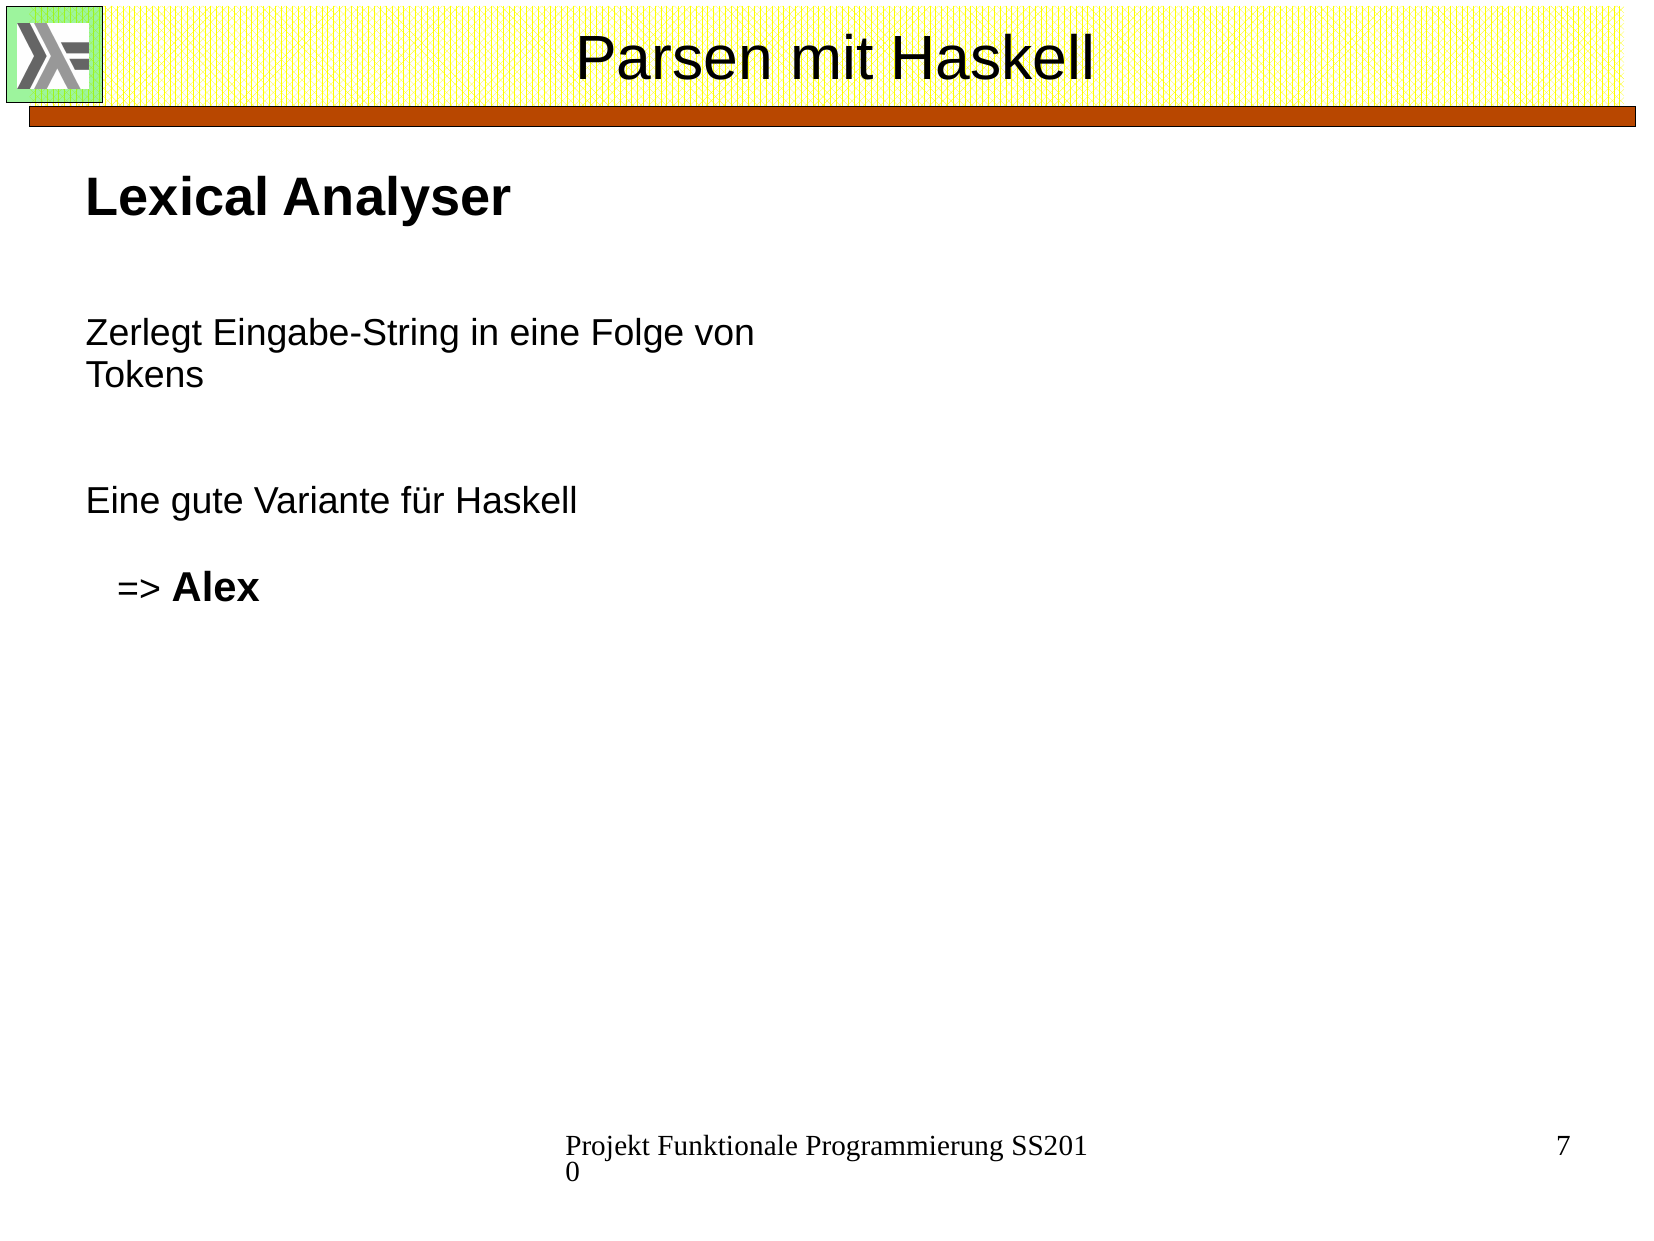

# Parsen mit Haskell
Lexical Analyser
Zerlegt Eingabe-String in eine Folge von
Tokens
Eine gute Variante für Haskell
 => Alex
Projekt Funktionale Programmierung SS2010
7